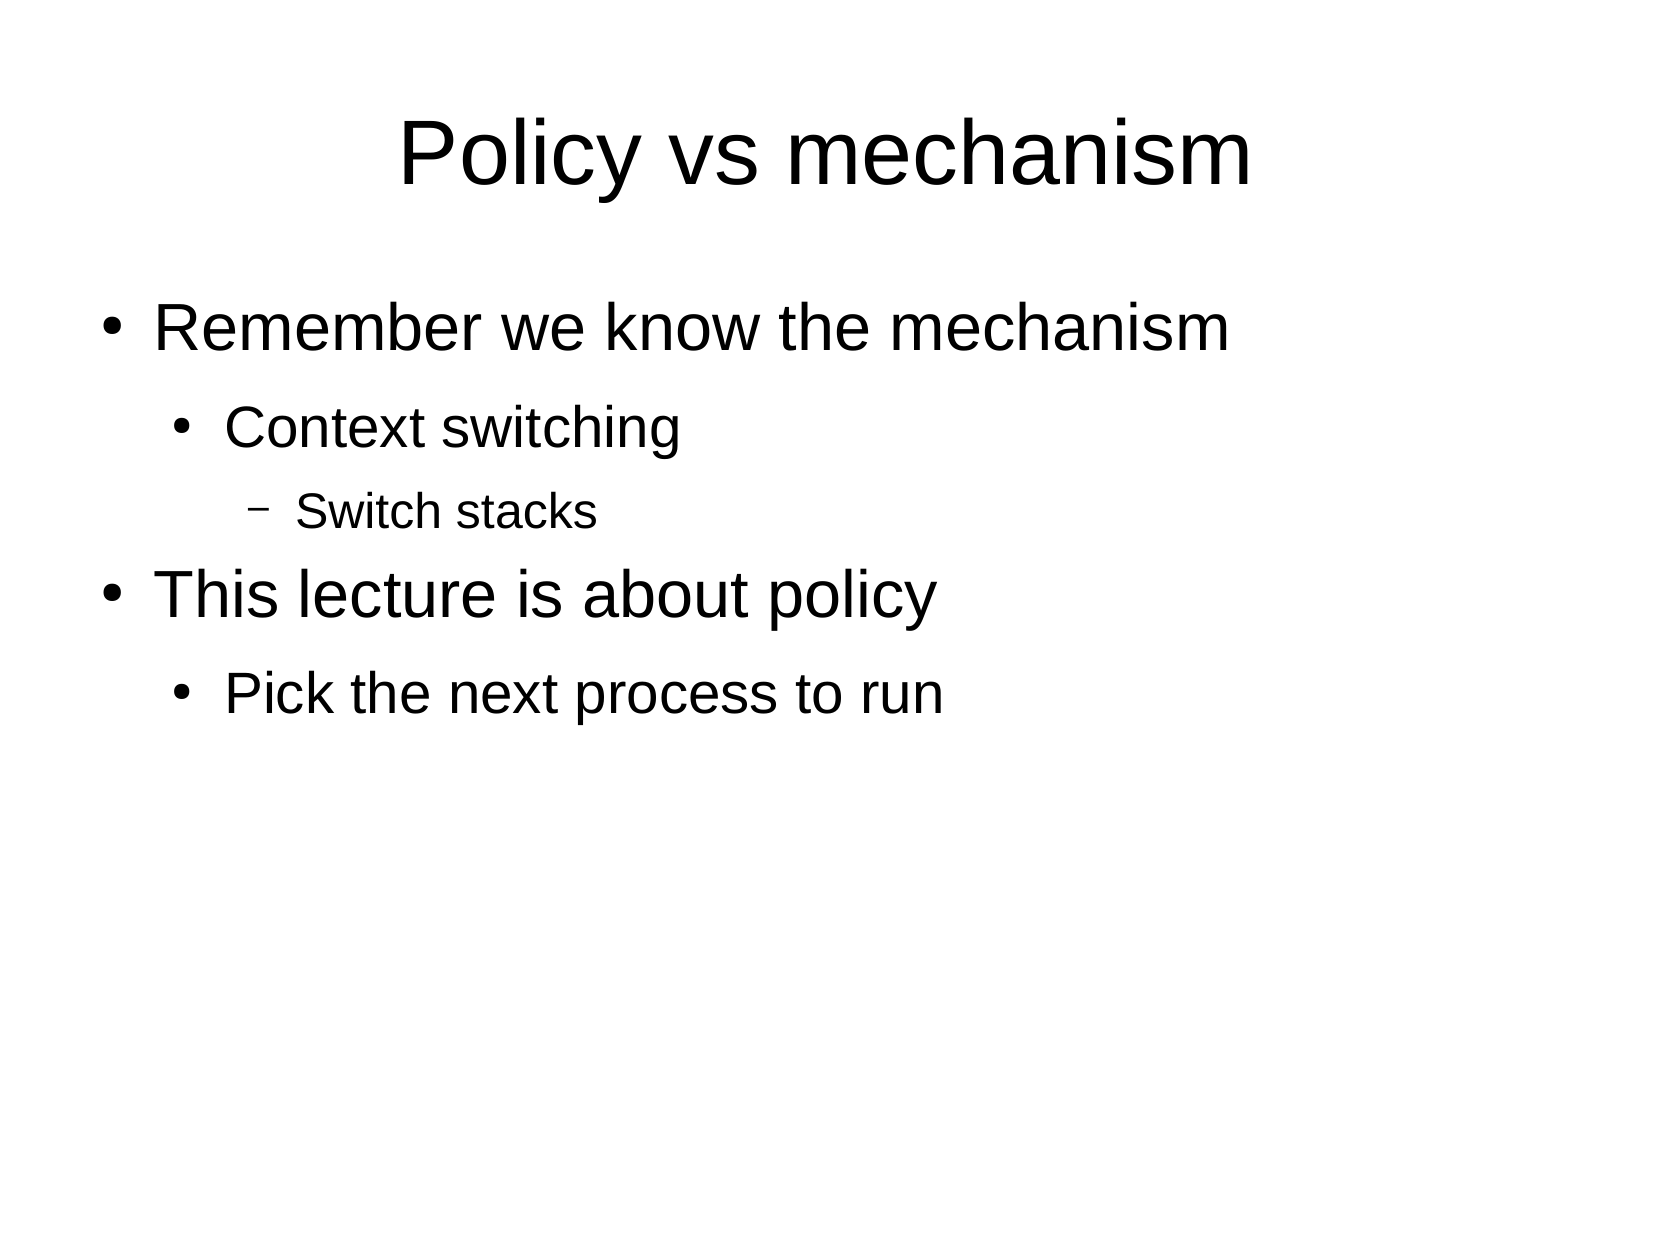

# Policy vs mechanism
Remember we know the mechanism
Context switching
Switch stacks
This lecture is about policy
Pick the next process to run